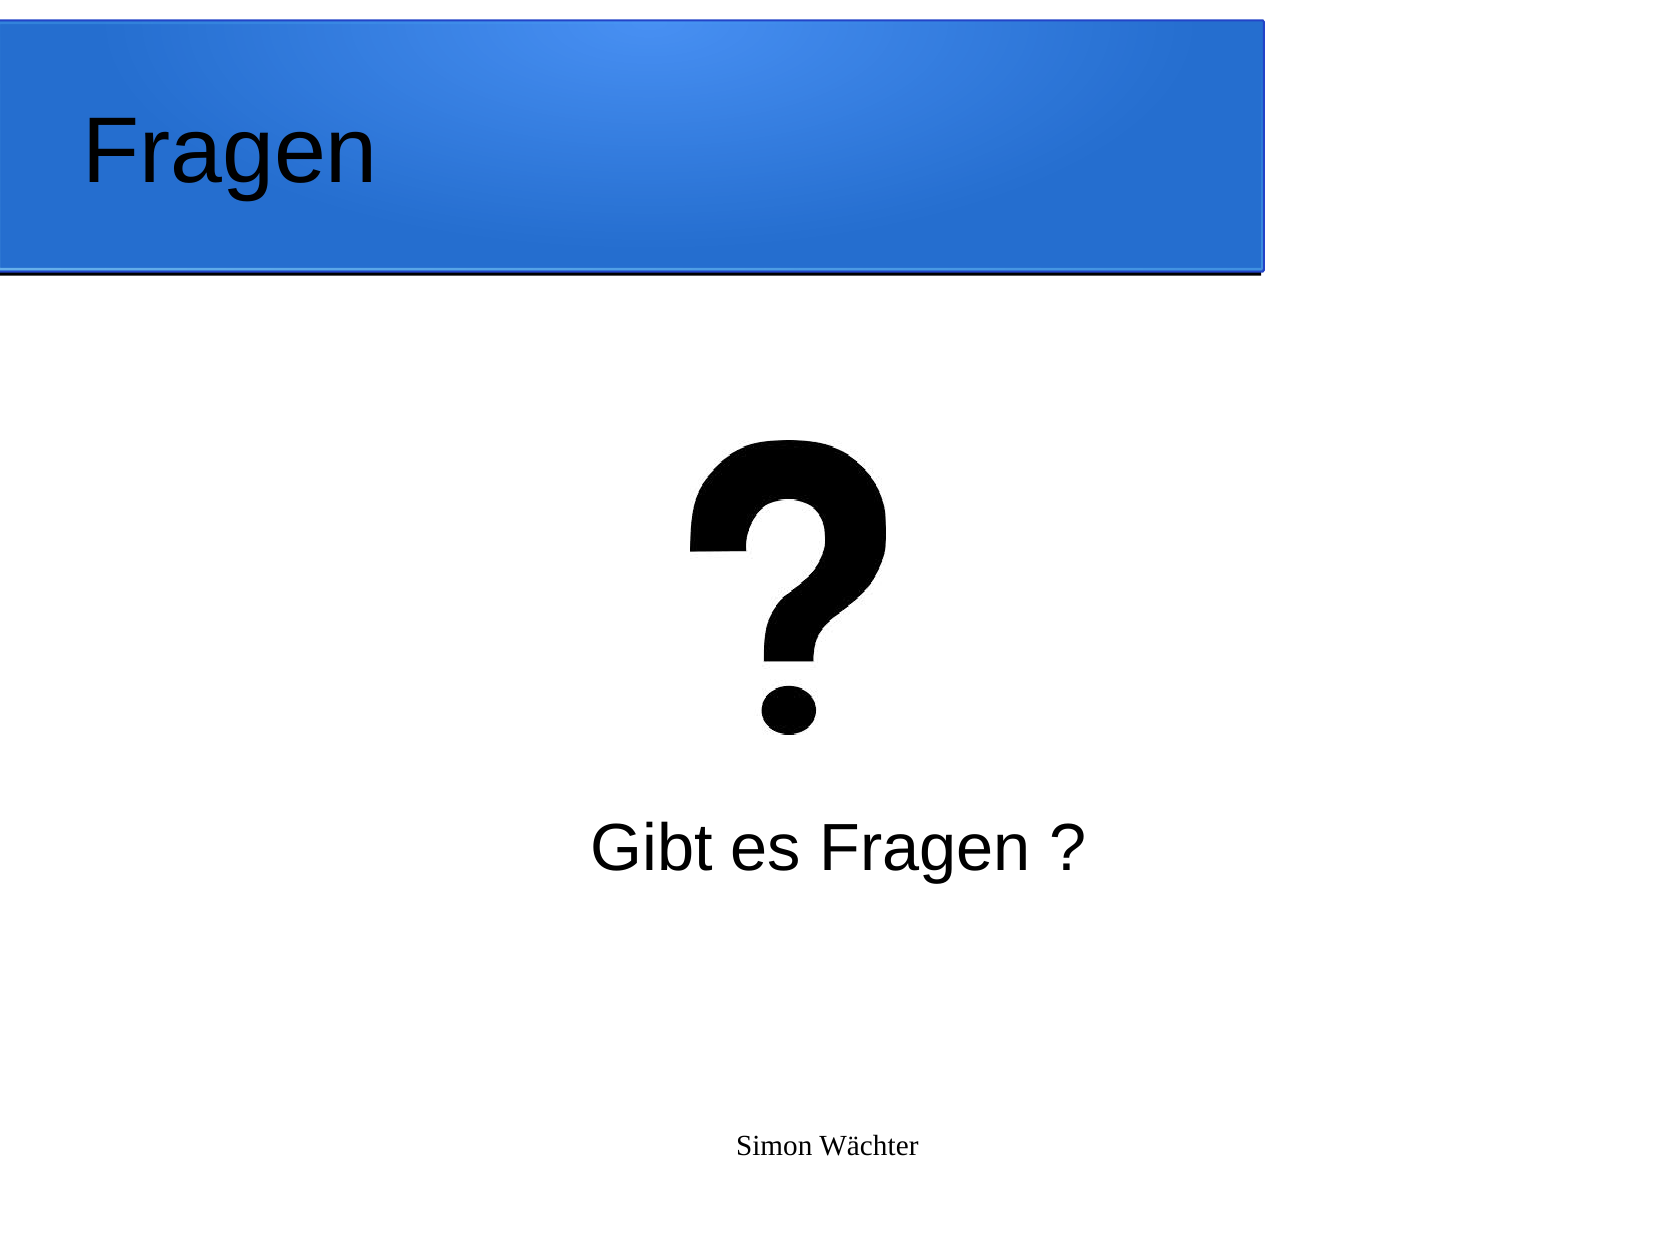

# Fragen
Gibt es Fragen ?
Simon Wächter